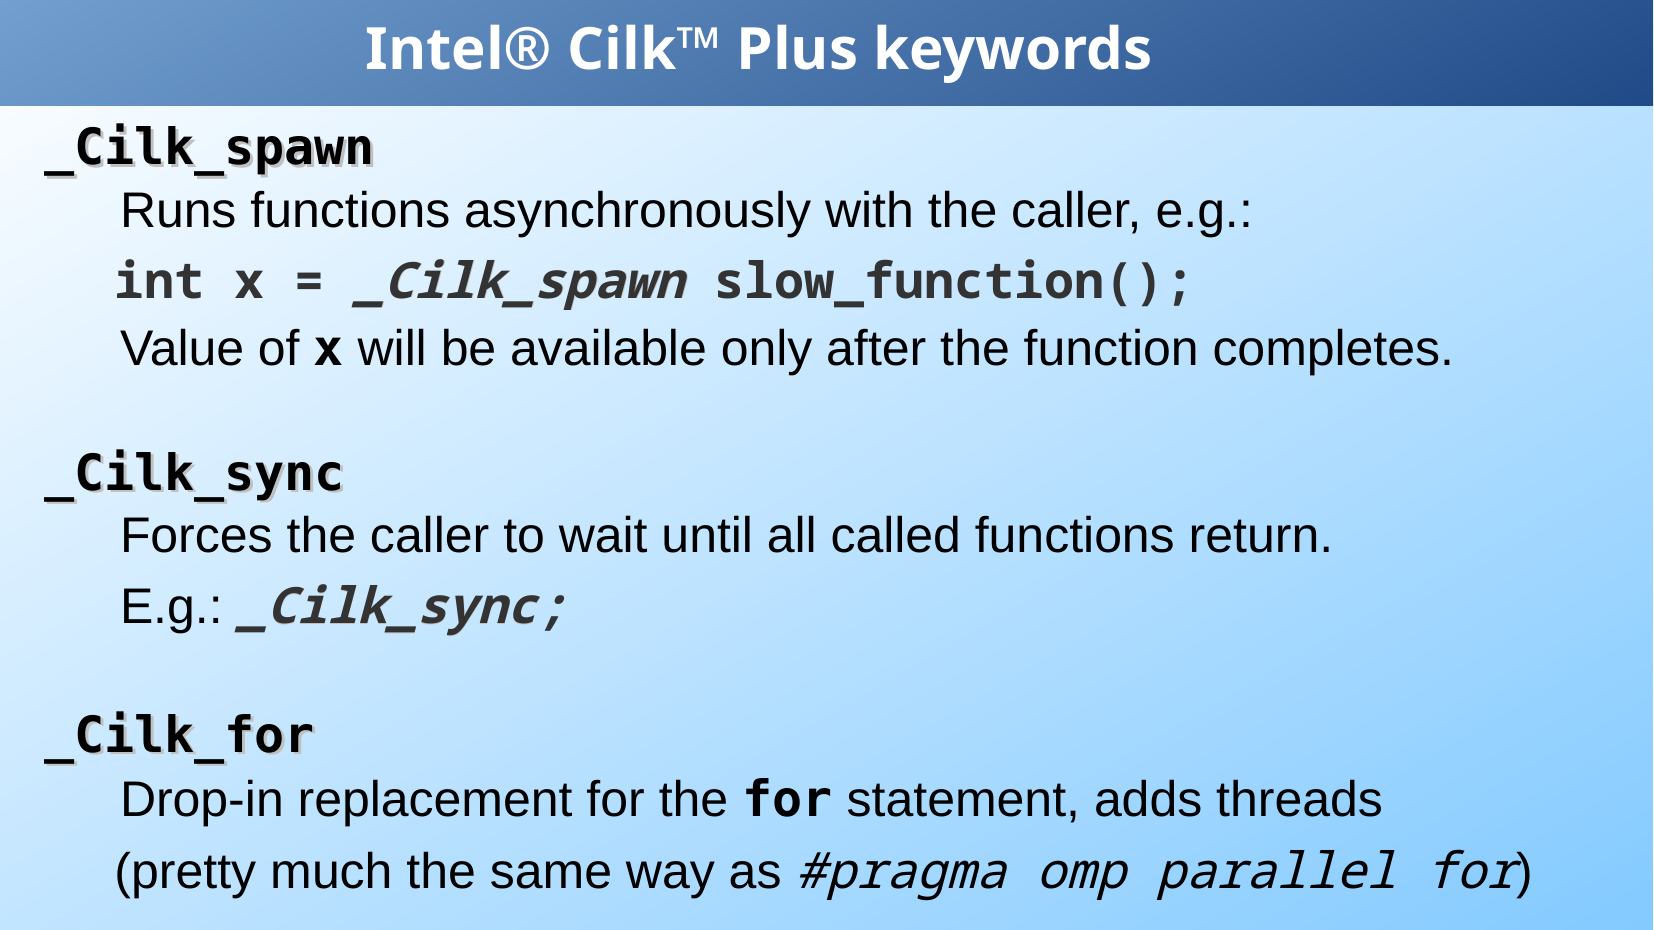

Intel® Cilk™ Plus keywords
_Cilk_spawn
	Runs functions asynchronously with the caller, e.g.:
 int x = _Cilk_spawn slow_function();
	Value of x will be available only after the function completes.
_Cilk_sync
	Forces the caller to wait until all called functions return.
	E.g.: _Cilk_sync;
_Cilk_for
	Drop-in replacement for the for statement, adds threads
 (pretty much the same way as #pragma omp parallel for)